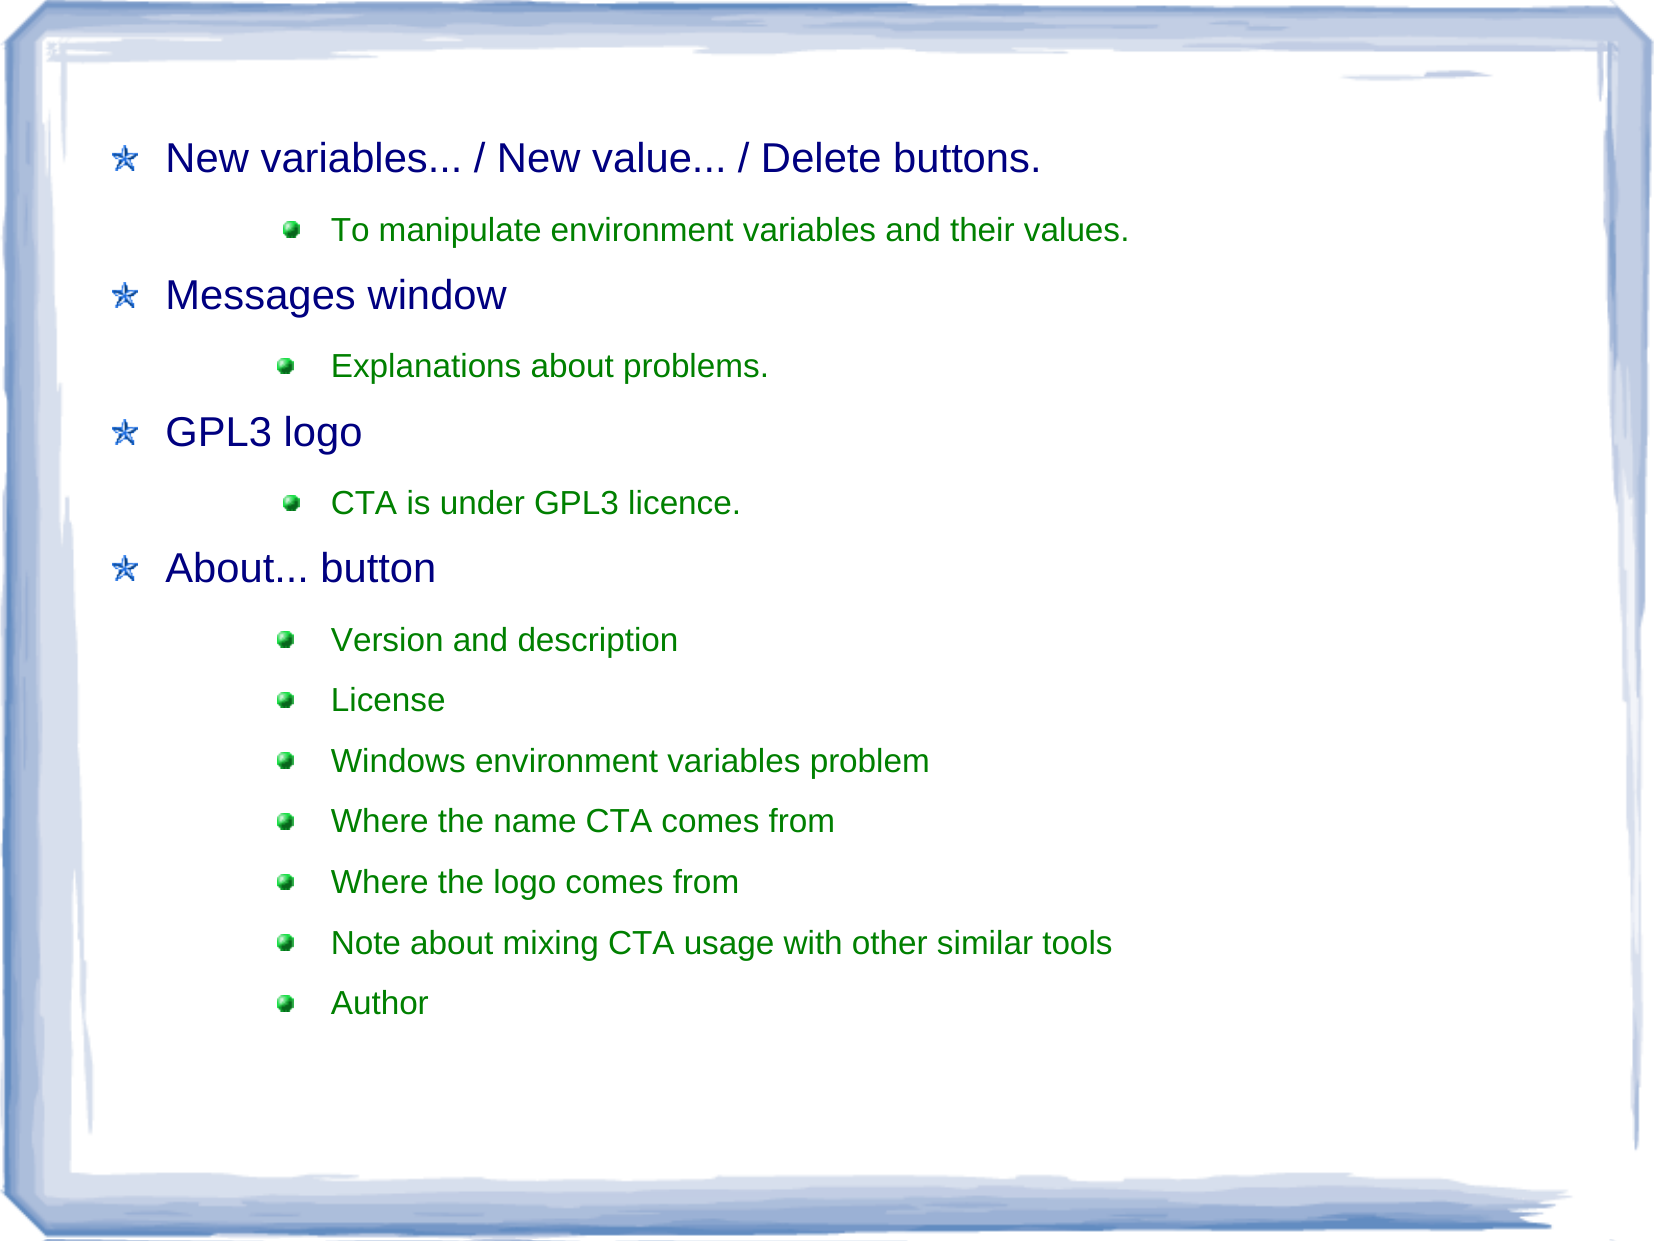

# New variables... / New value... / Delete buttons.
To manipulate environment variables and their values.
Messages window
Explanations about problems.
GPL3 logo
CTA is under GPL3 licence.
About... button
Version and description
License
Windows environment variables problem
Where the name CTA comes from
Where the logo comes from
Note about mixing CTA usage with other similar tools
Author